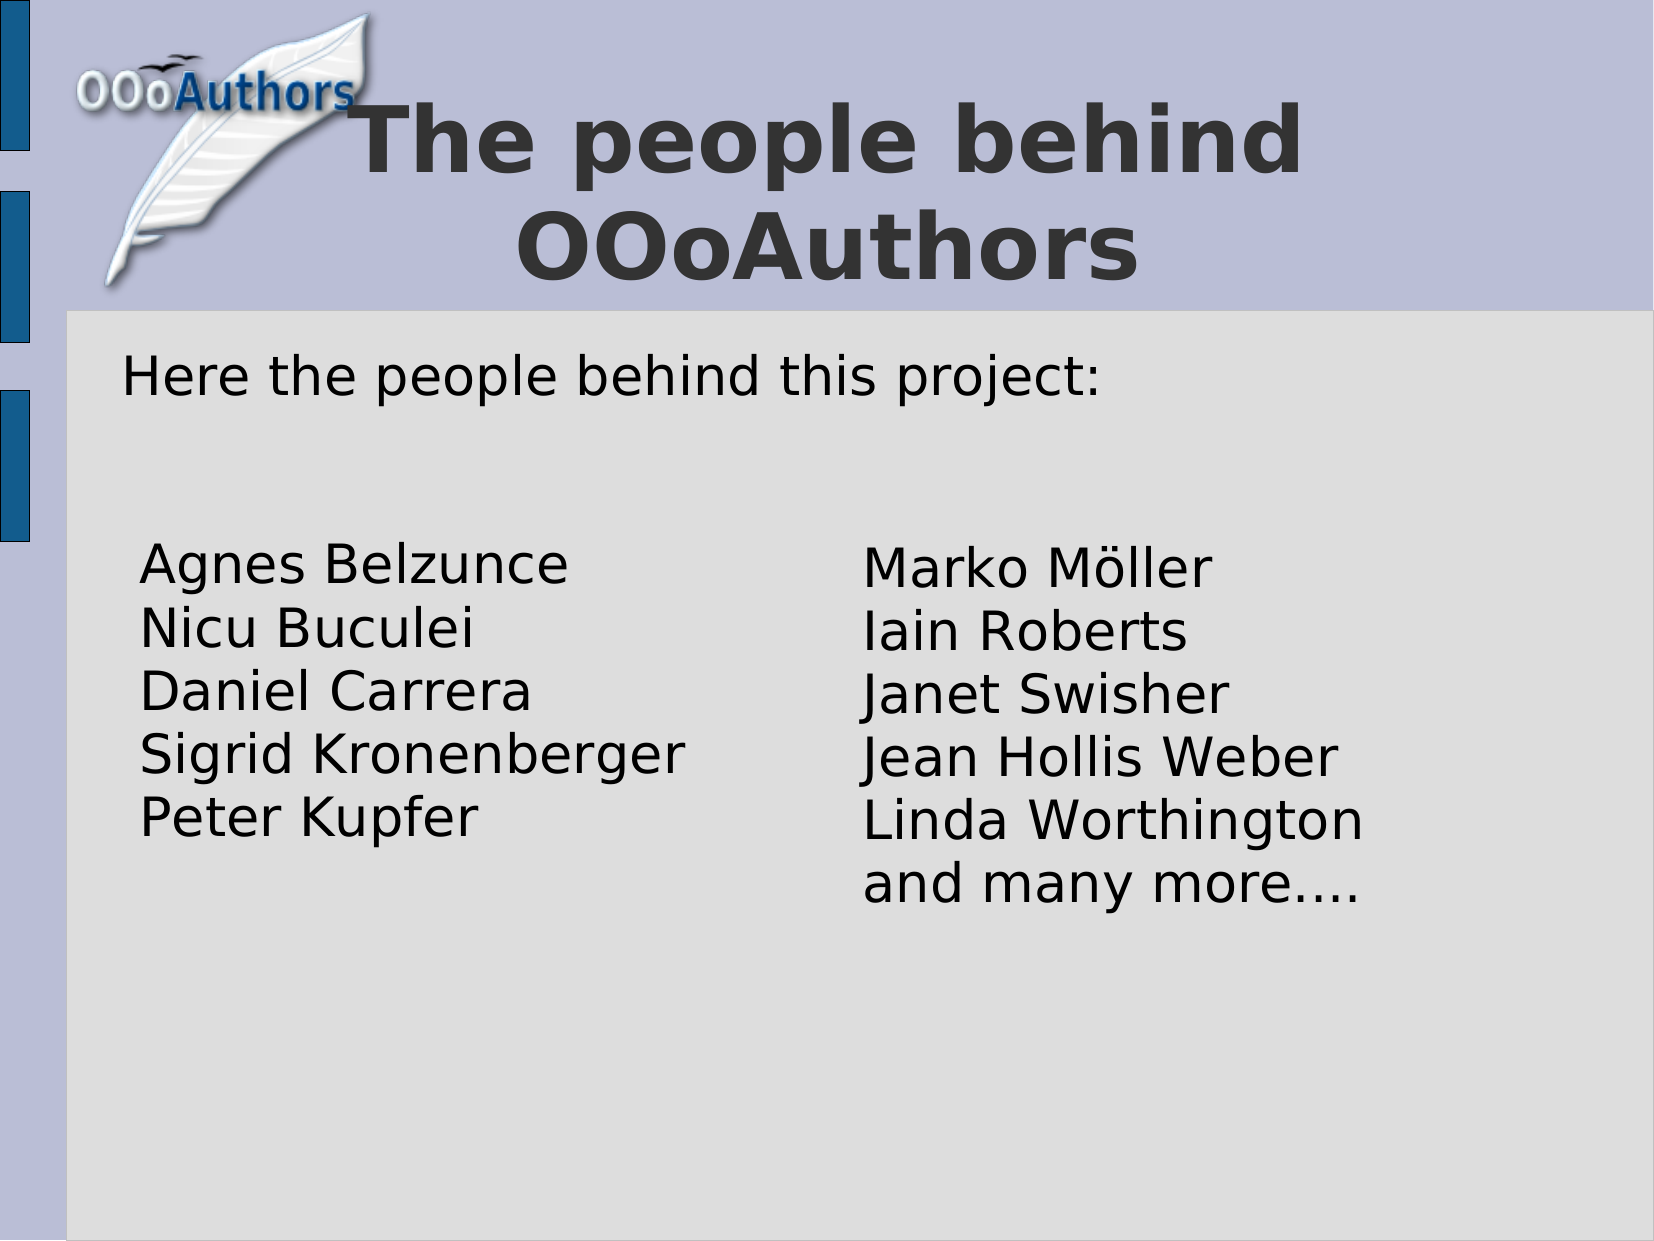

# The people behind OOoAuthors
Here the people behind this project:
Agnes Belzunce
Nicu Buculei
Daniel Carrera
Sigrid Kronenberger
Peter Kupfer
Marko Möller
Iain Roberts
Janet Swisher
Jean Hollis Weber
Linda Worthington
and many more....